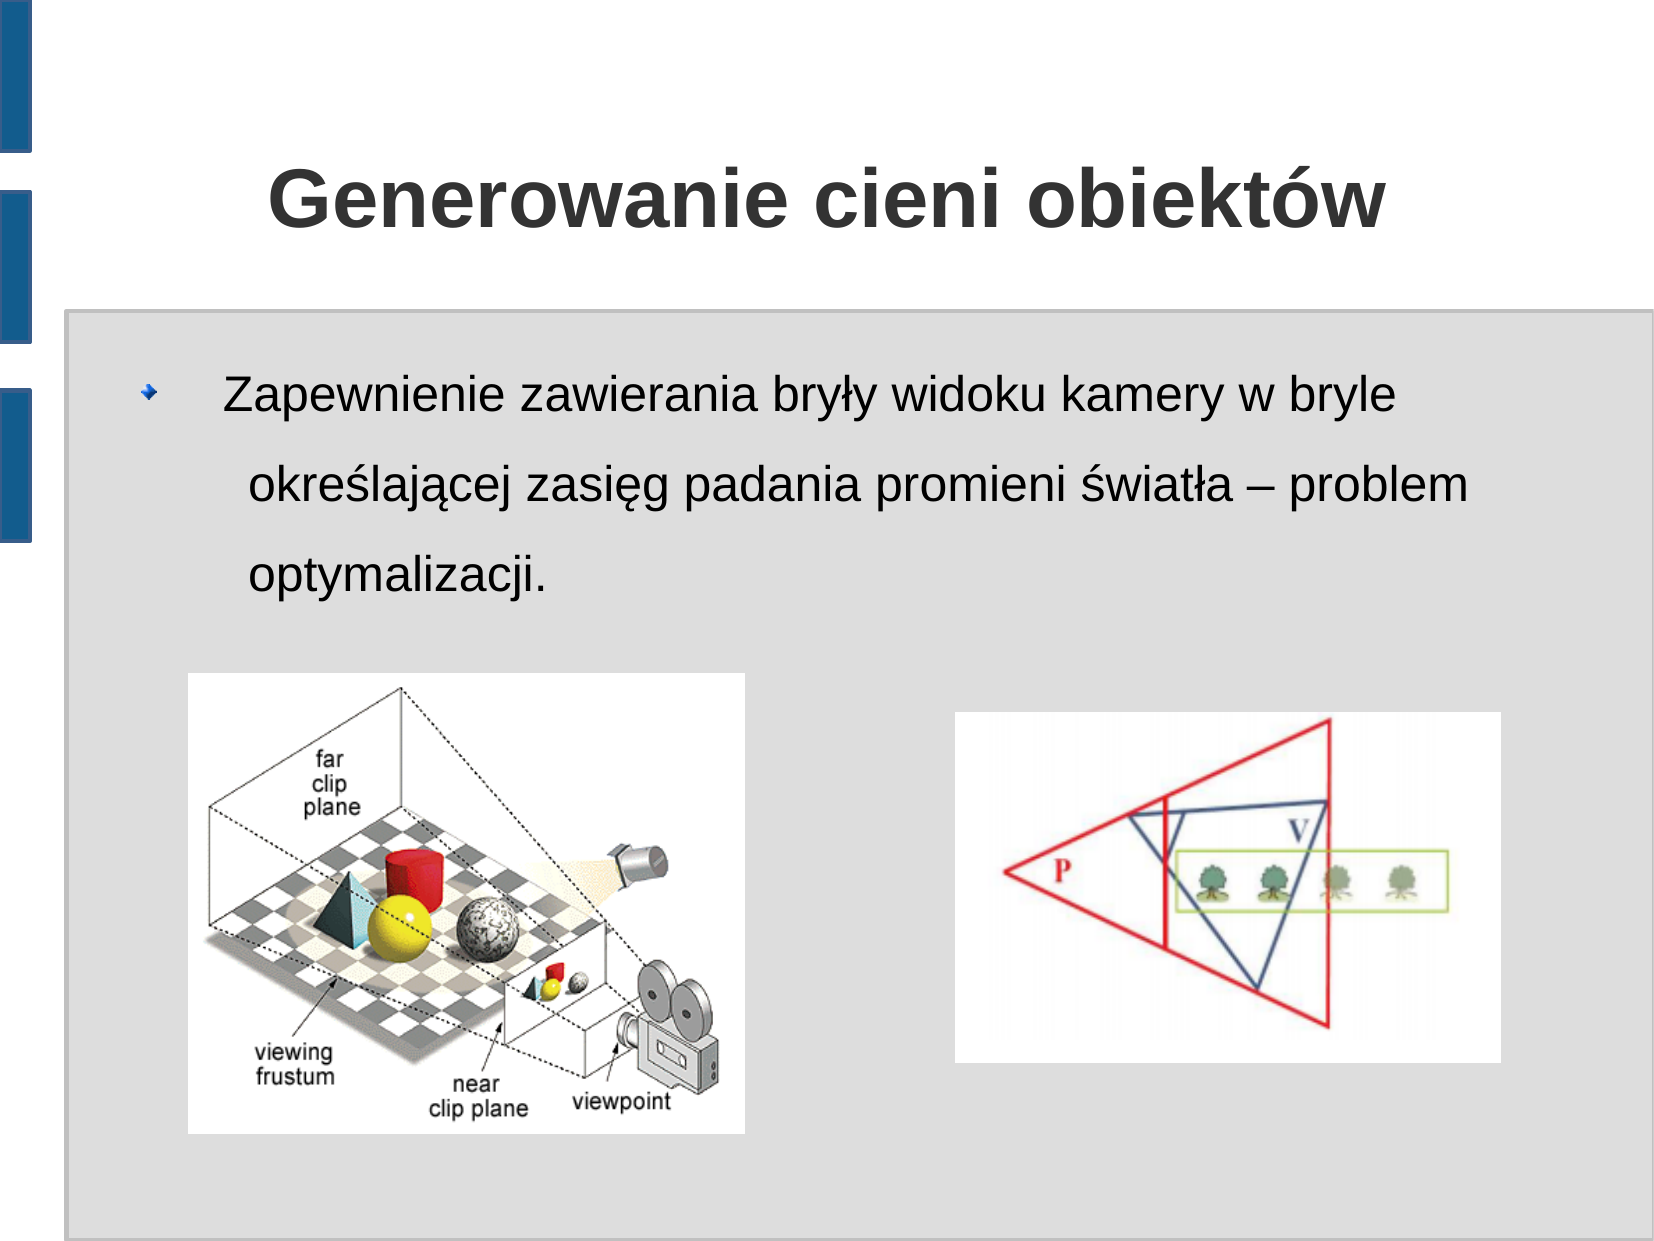

# Generowanie cieni obiektów
 Zapewnienie zawierania bryły widoku kamery w bryle określającej zasięg padania promieni światła – problem optymalizacji.